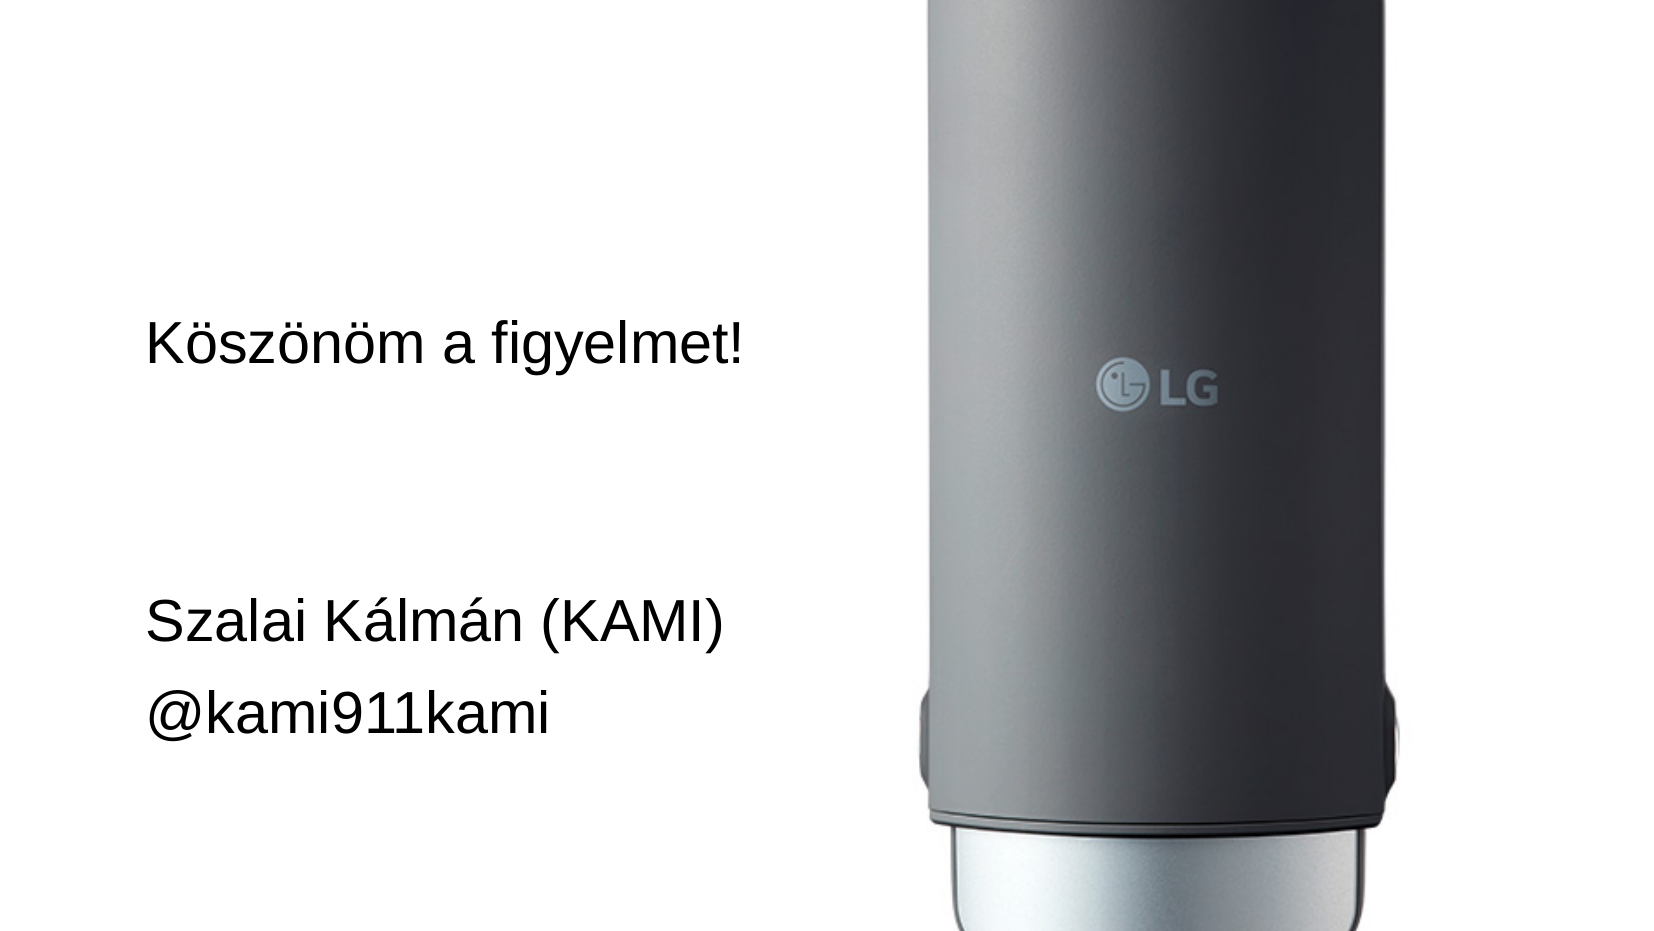

#
Köszönöm a figyelmet!
Szalai Kálmán (KAMI)
@kami911kami